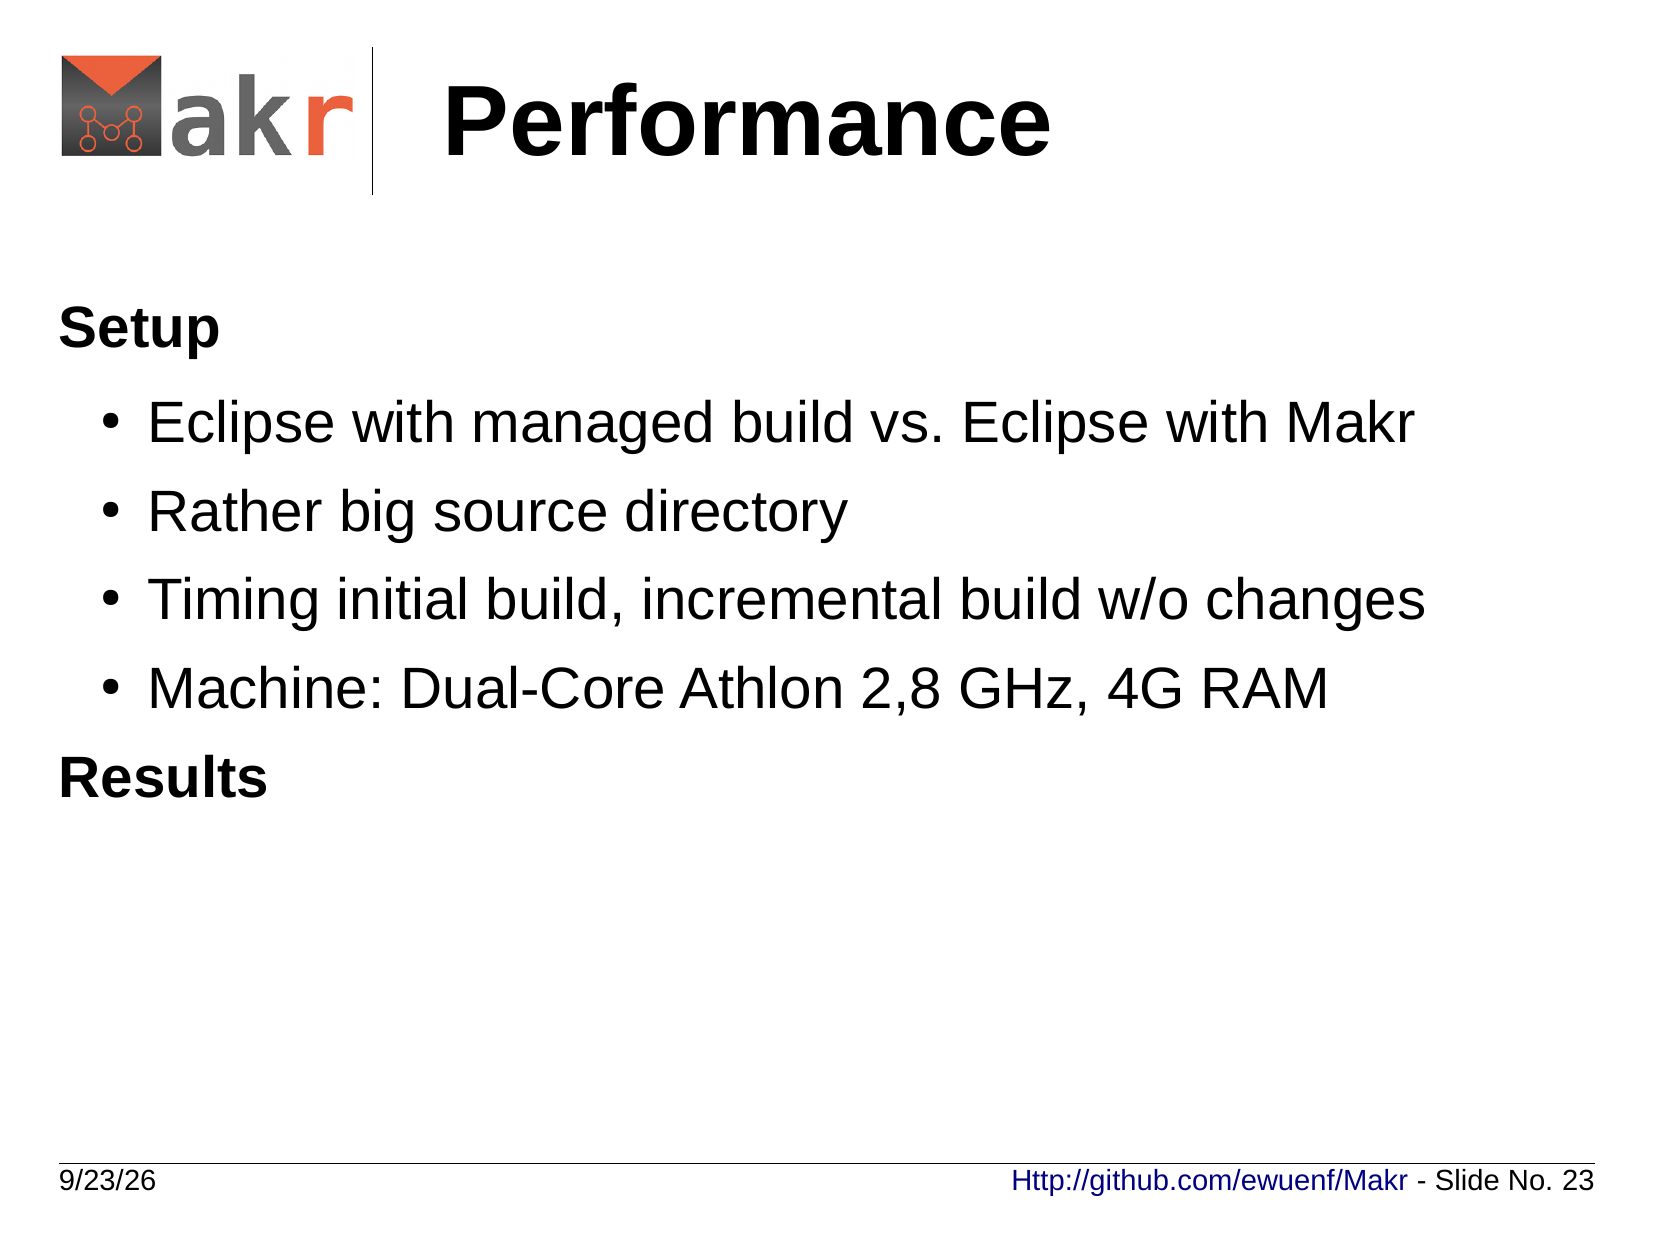

# Performance
Setup
Eclipse with managed build vs. Eclipse with Makr
Rather big source directory
Timing initial build, incremental build w/o changes
Machine: Dual-Core Athlon 2,8 GHz, 4G RAM
Results